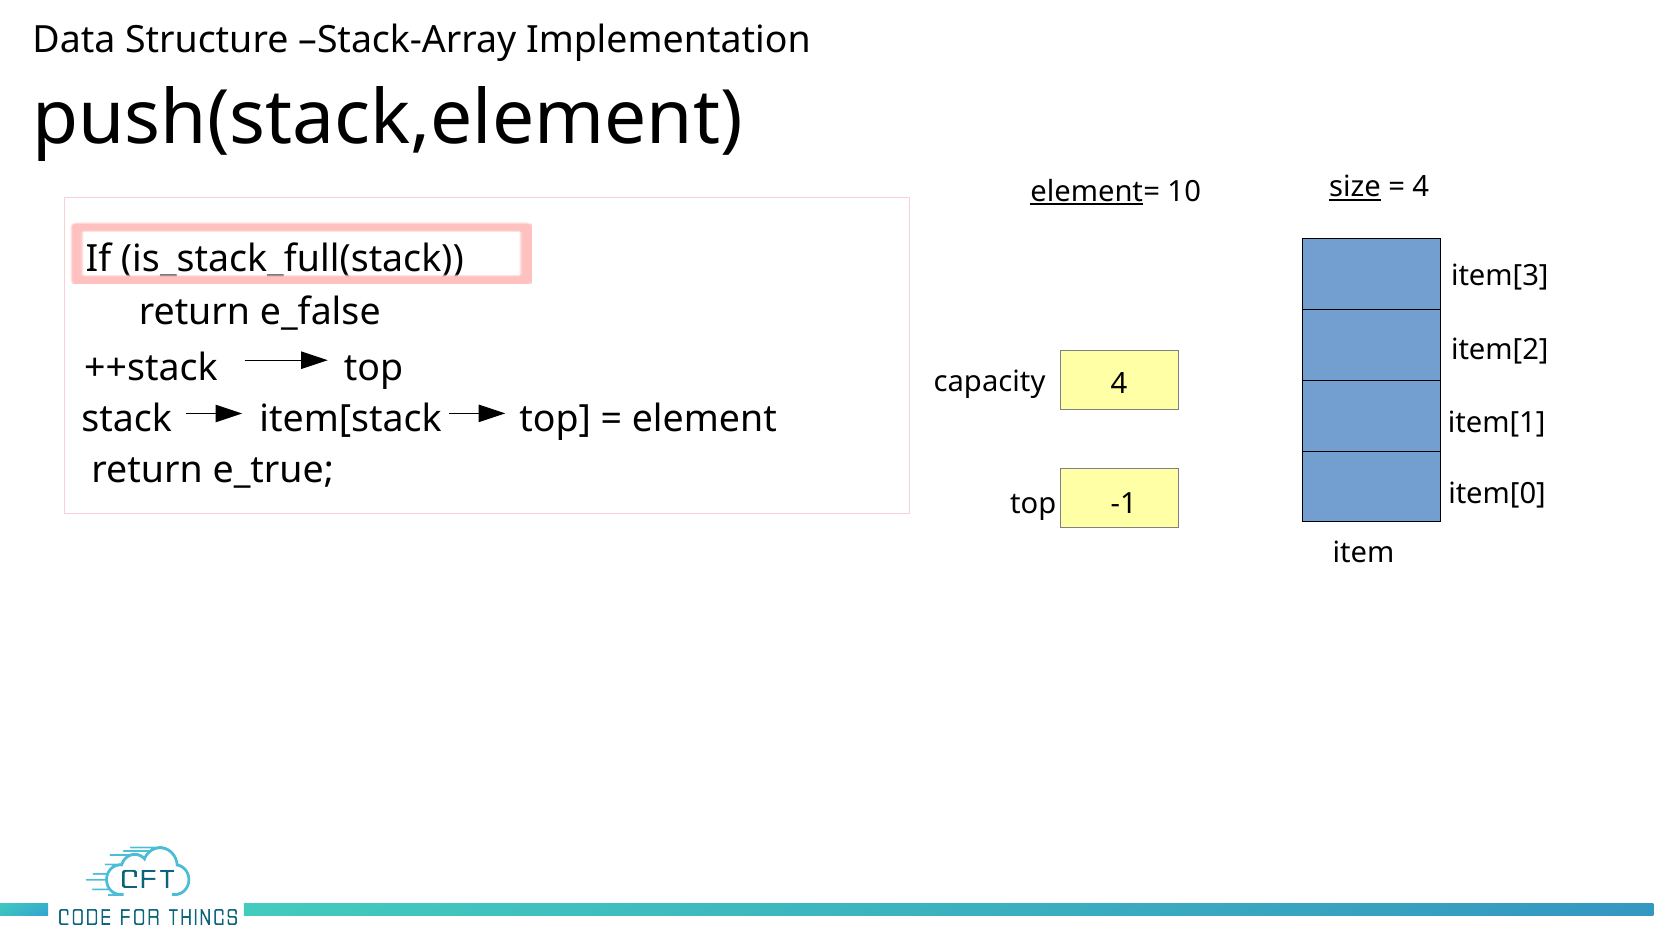

# Data Structure –Stack-Array Implementation push(stack,element)
size = 4
element= 10
If (is_stack_full(stack))
return e_false
++stack top
 stack item[stack top] = element
return e_true;
item[3]
item[2]
item[1]
item[0]
capacity
4
top
-1
item